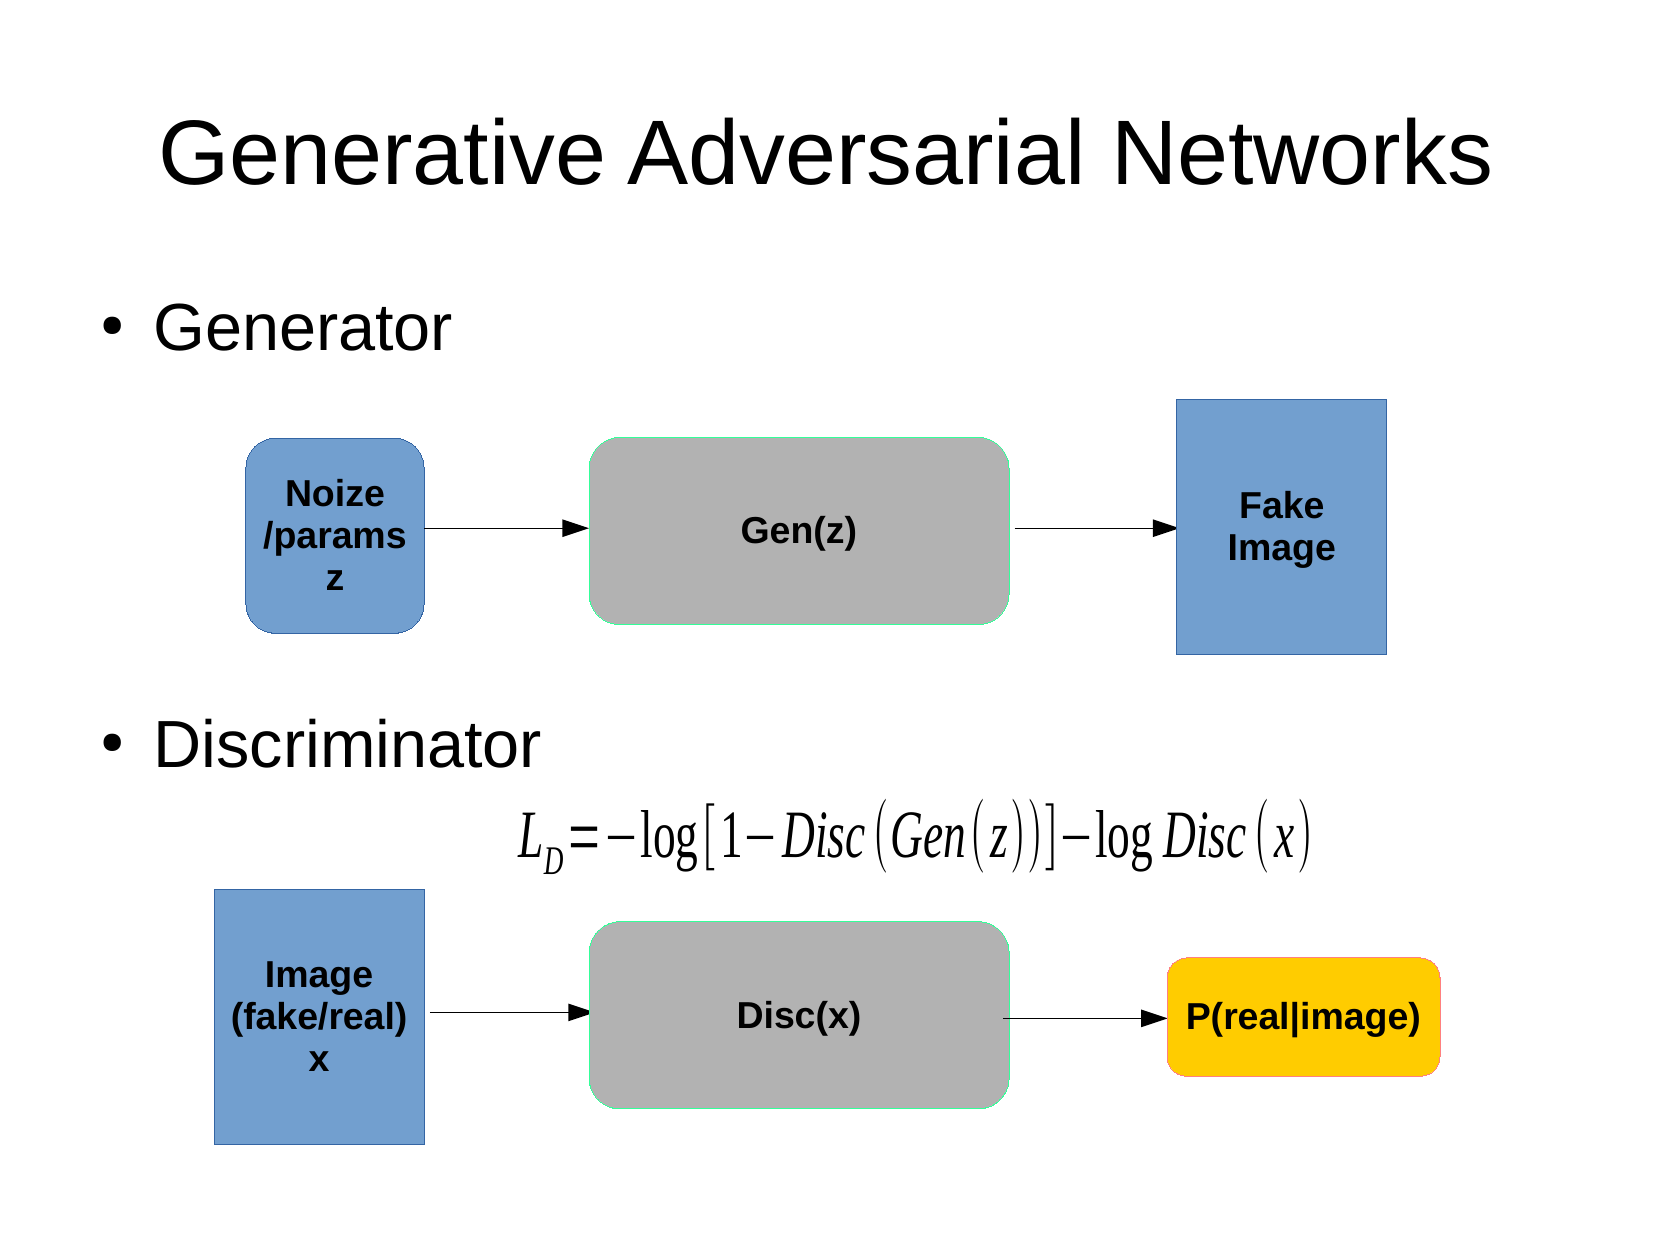

# Generative Adversarial Networks
Generator
Discriminator
Image
Fake
Image
Gen(z)
Noize
/params
z
Image
(fake/real)
x
Disc(x)
P(real|image)